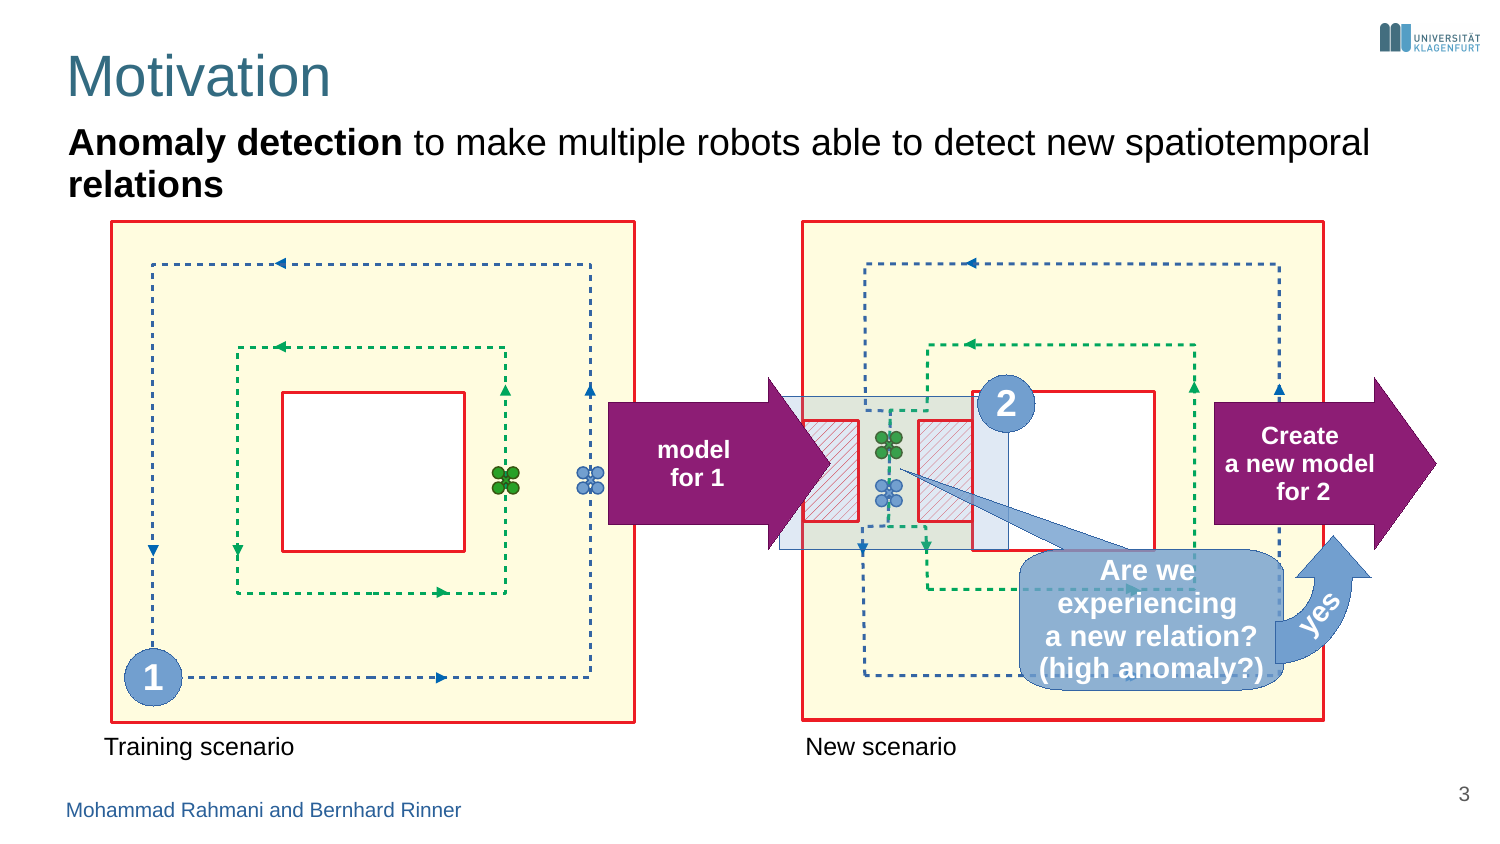

# Motivation
Anomaly detection to make multiple robots able to detect new spatiotemporal relations
2
model
for 1
Create
a new model
for 2
Are we
experiencing
a new relation?
(high anomaly?)
yes
1
Training scenario
New scenario